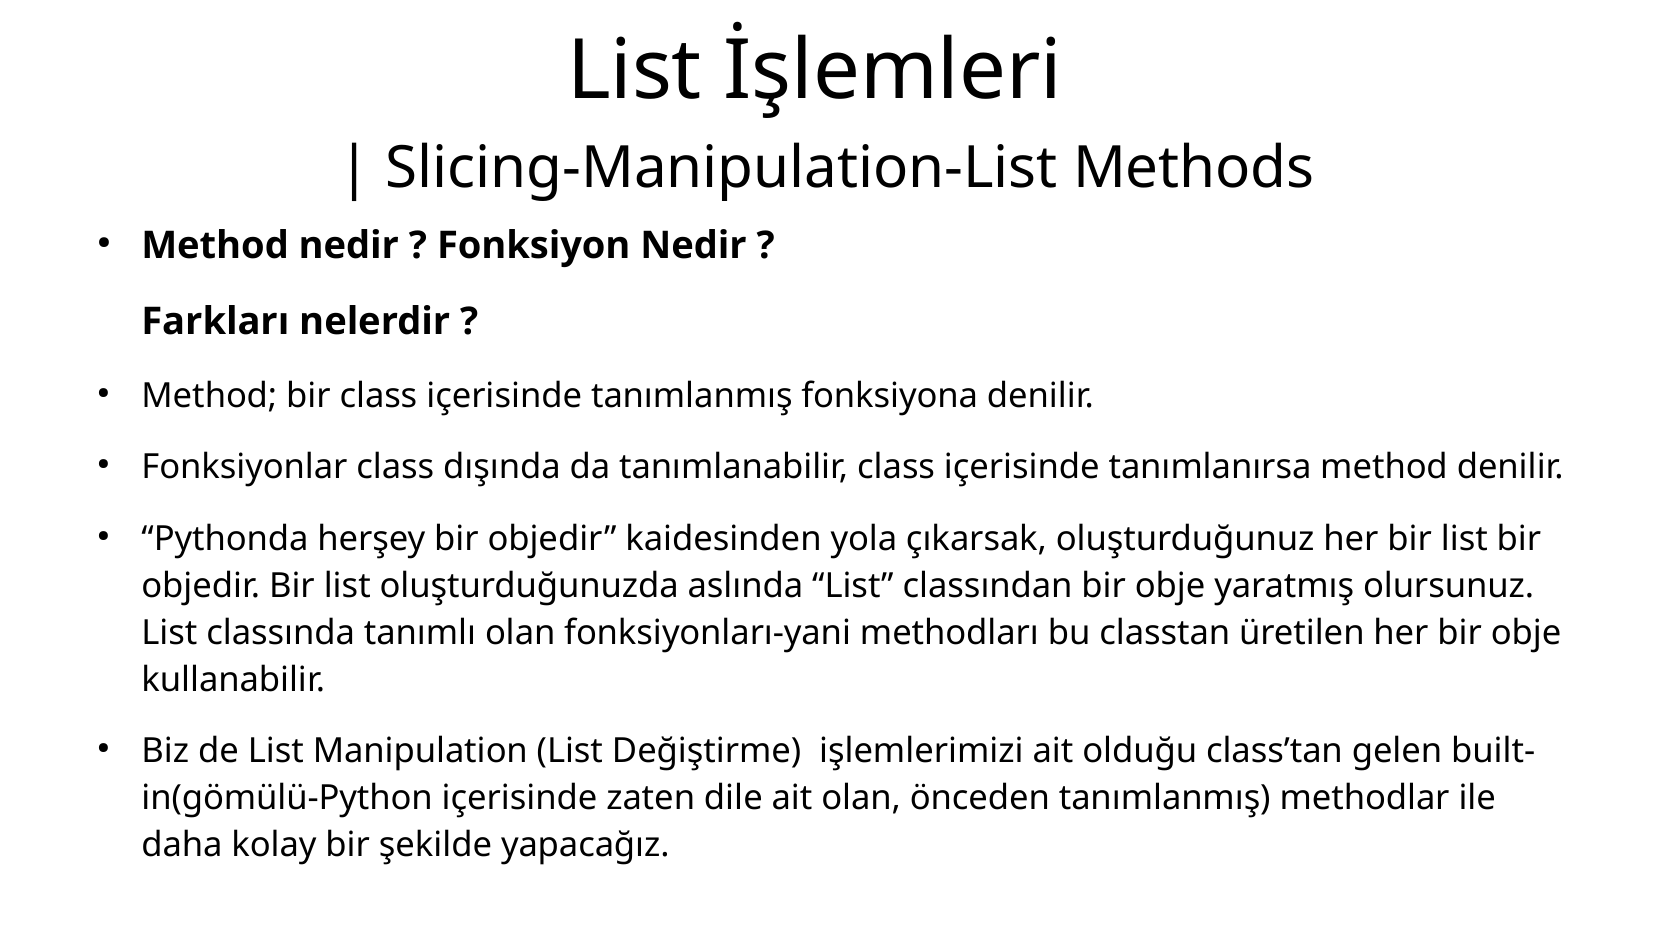

# List İşlemleri | Slicing-Manipulation-List Methods
Method nedir ? Fonksiyon Nedir ?
Farkları nelerdir ?
Method; bir class içerisinde tanımlanmış fonksiyona denilir.
Fonksiyonlar class dışında da tanımlanabilir, class içerisinde tanımlanırsa method denilir.
“Pythonda herşey bir objedir” kaidesinden yola çıkarsak, oluşturduğunuz her bir list bir objedir. Bir list oluşturduğunuzda aslında “List” classından bir obje yaratmış olursunuz. List classında tanımlı olan fonksiyonları-yani methodları bu classtan üretilen her bir obje kullanabilir.
Biz de List Manipulation (List Değiştirme) işlemlerimizi ait olduğu class’tan gelen built-in(gömülü-Python içerisinde zaten dile ait olan, önceden tanımlanmış) methodlar ile daha kolay bir şekilde yapacağız.